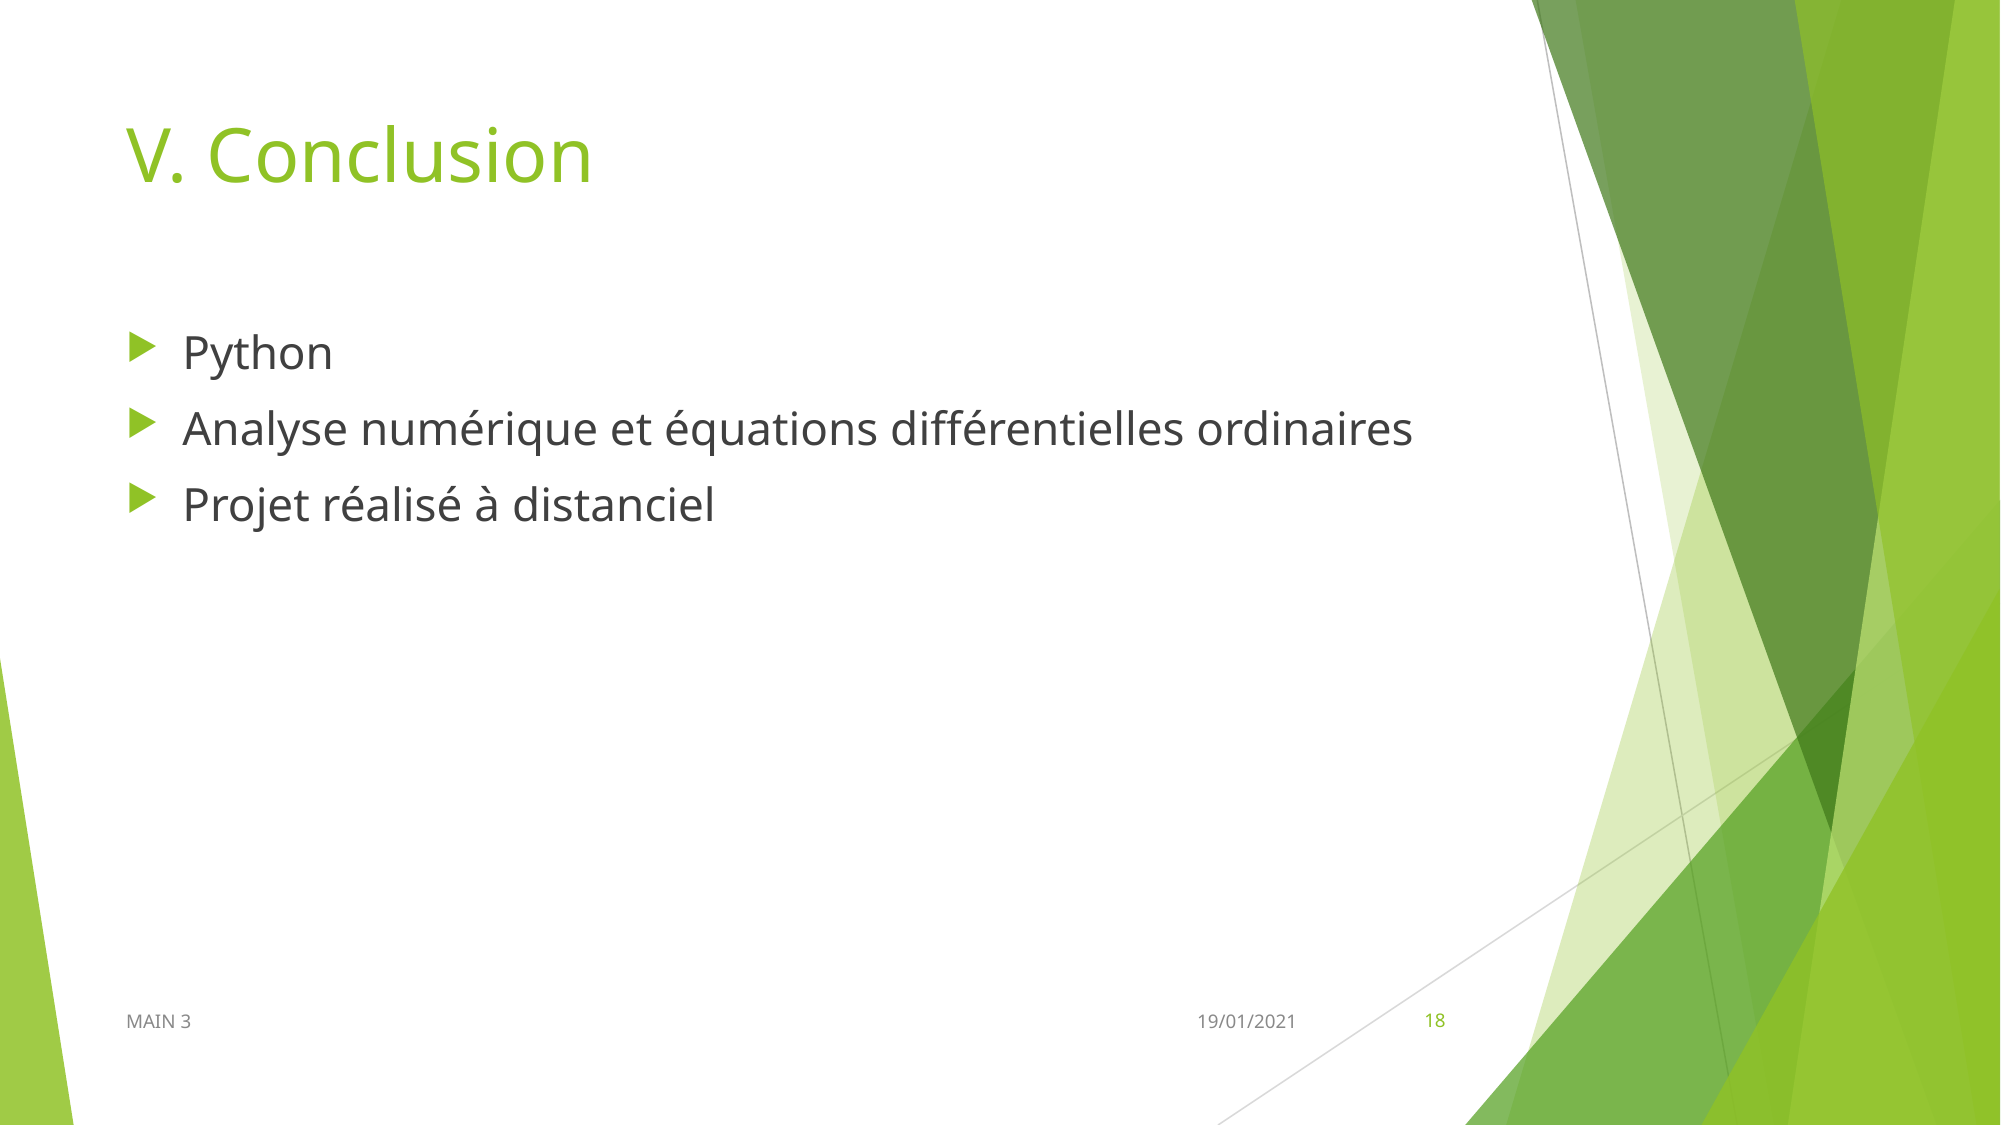

# V. Conclusion
Python
Analyse numérique et équations différentielles ordinaires
Projet réalisé à distanciel
MAIN 3
19/01/2021